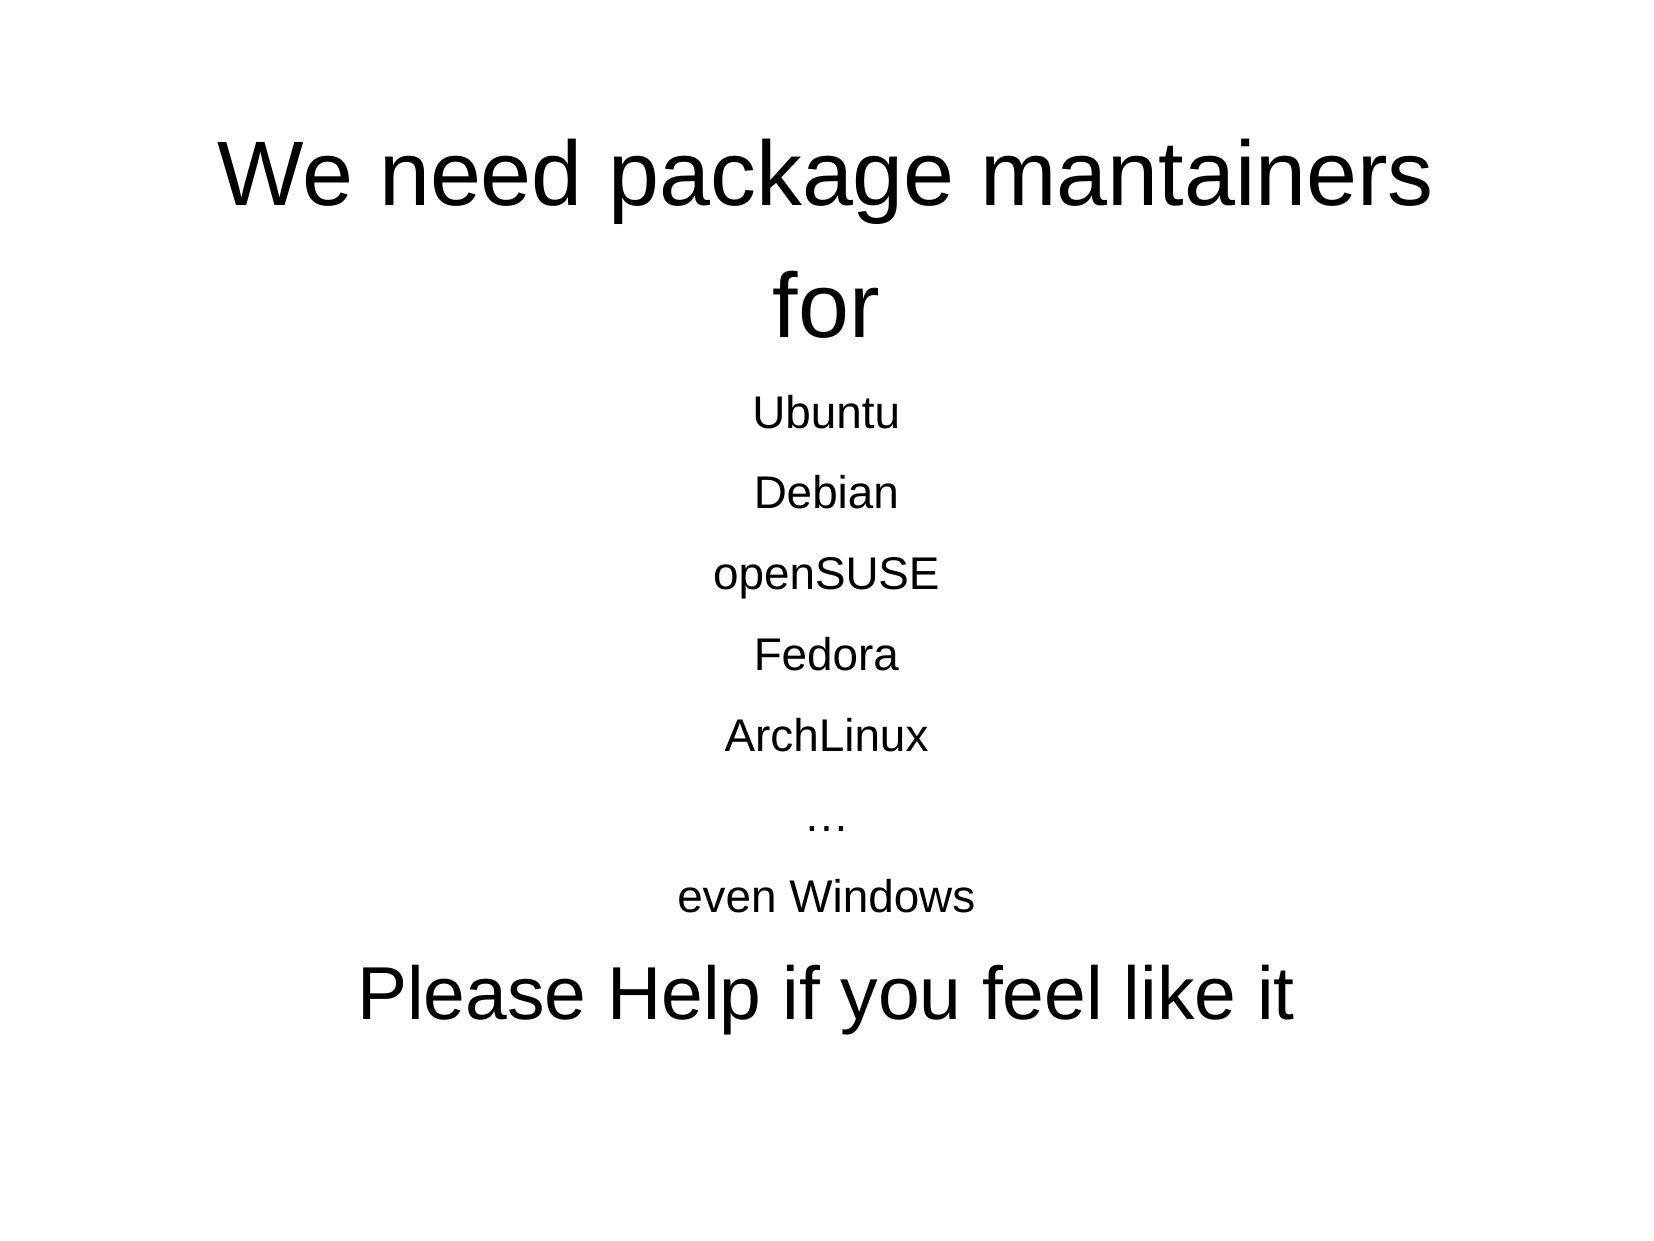

# We need package mantainers
for
Ubuntu
Debian
openSUSE
Fedora
ArchLinux
…
even Windows
Please Help if you feel like it